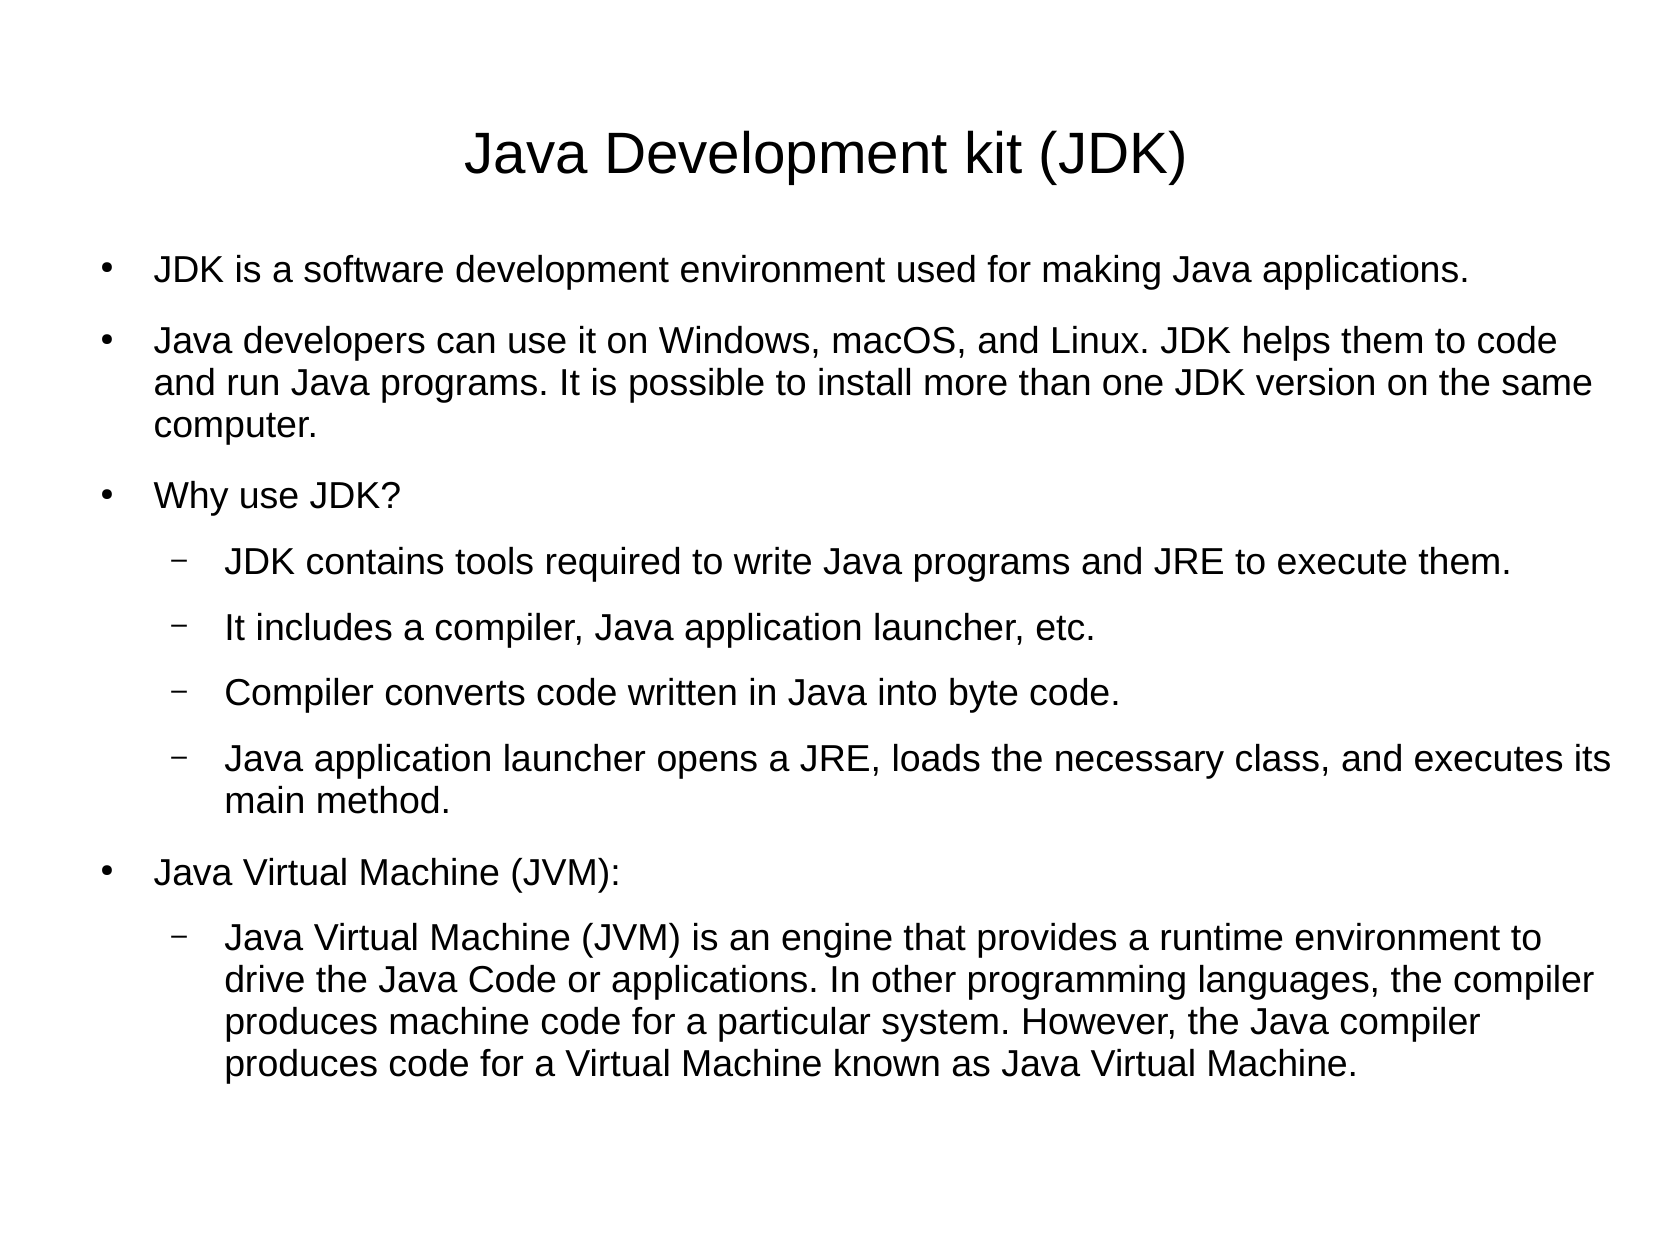

# Java Development kit (JDK)
JDK is a software development environment used for making Java applications.
Java developers can use it on Windows, macOS, and Linux. JDK helps them to code and run Java programs. It is possible to install more than one JDK version on the same computer.
Why use JDK?
JDK contains tools required to write Java programs and JRE to execute them.
It includes a compiler, Java application launcher, etc.
Compiler converts code written in Java into byte code.
Java application launcher opens a JRE, loads the necessary class, and executes its main method.
Java Virtual Machine (JVM):
Java Virtual Machine (JVM) is an engine that provides a runtime environment to drive the Java Code or applications. In other programming languages, the compiler produces machine code for a particular system. However, the Java compiler produces code for a Virtual Machine known as Java Virtual Machine.